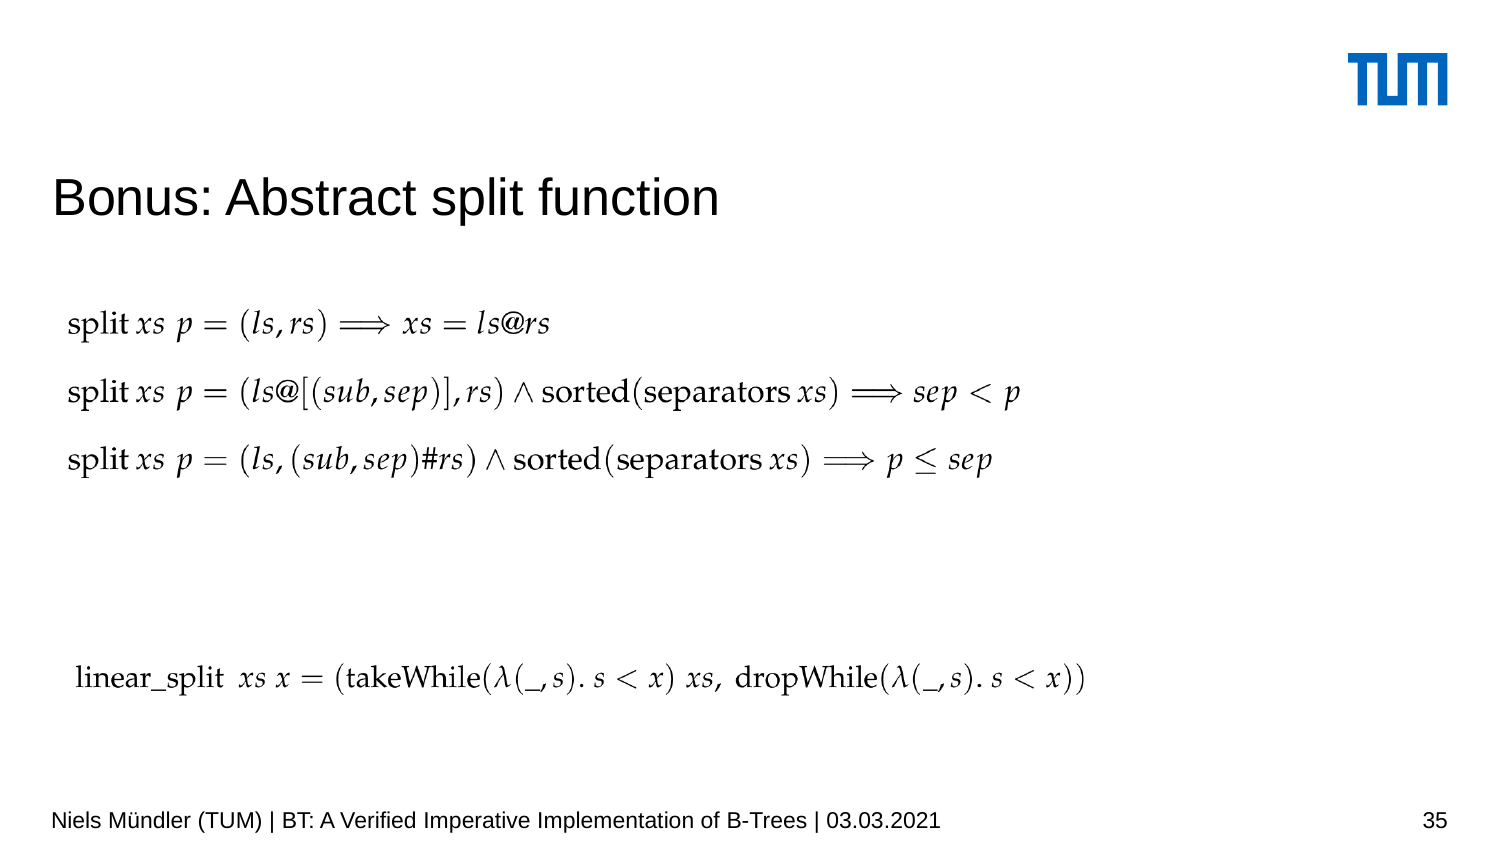

# Bonus: Abstract split function
Niels Mündler (TUM) | BT: A Verified Imperative Implementation of B-Trees
35